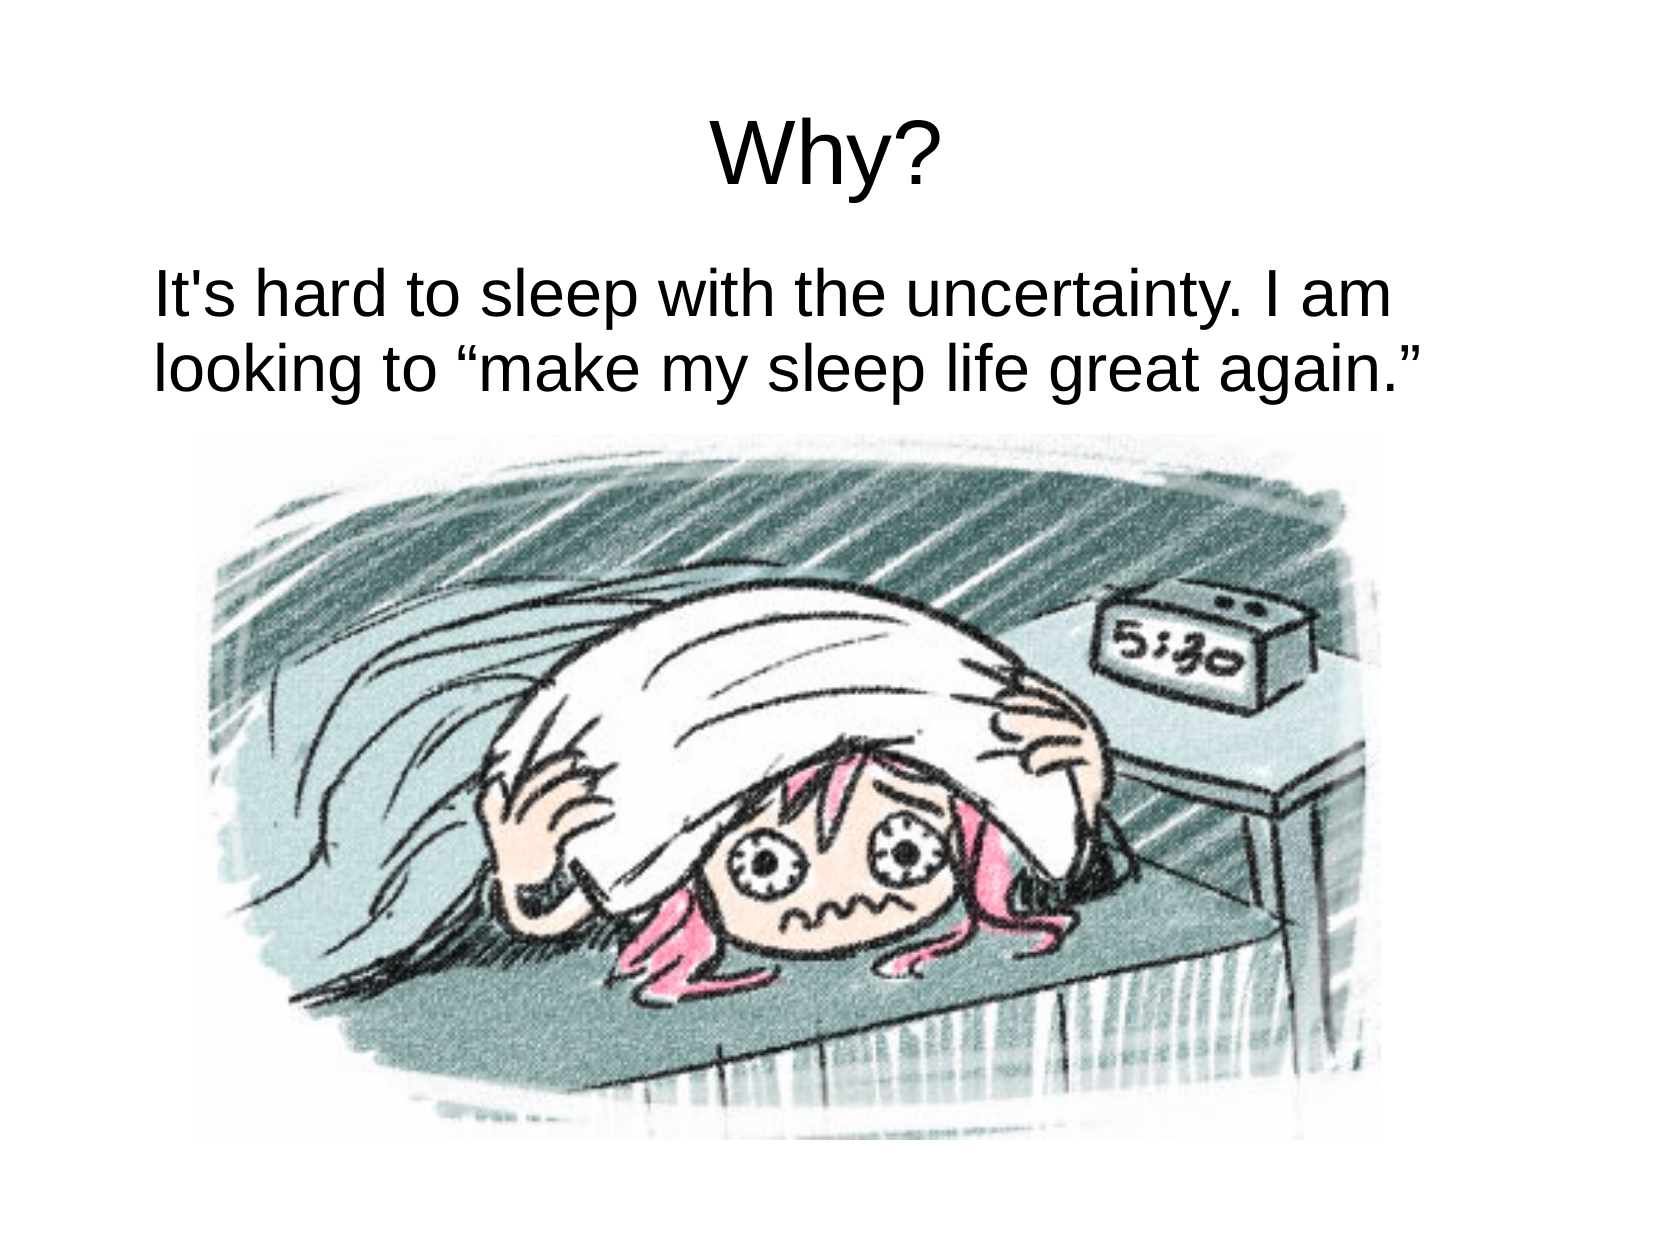

# Why?
It's hard to sleep with the uncertainty. I am looking to “make my sleep life great again.”